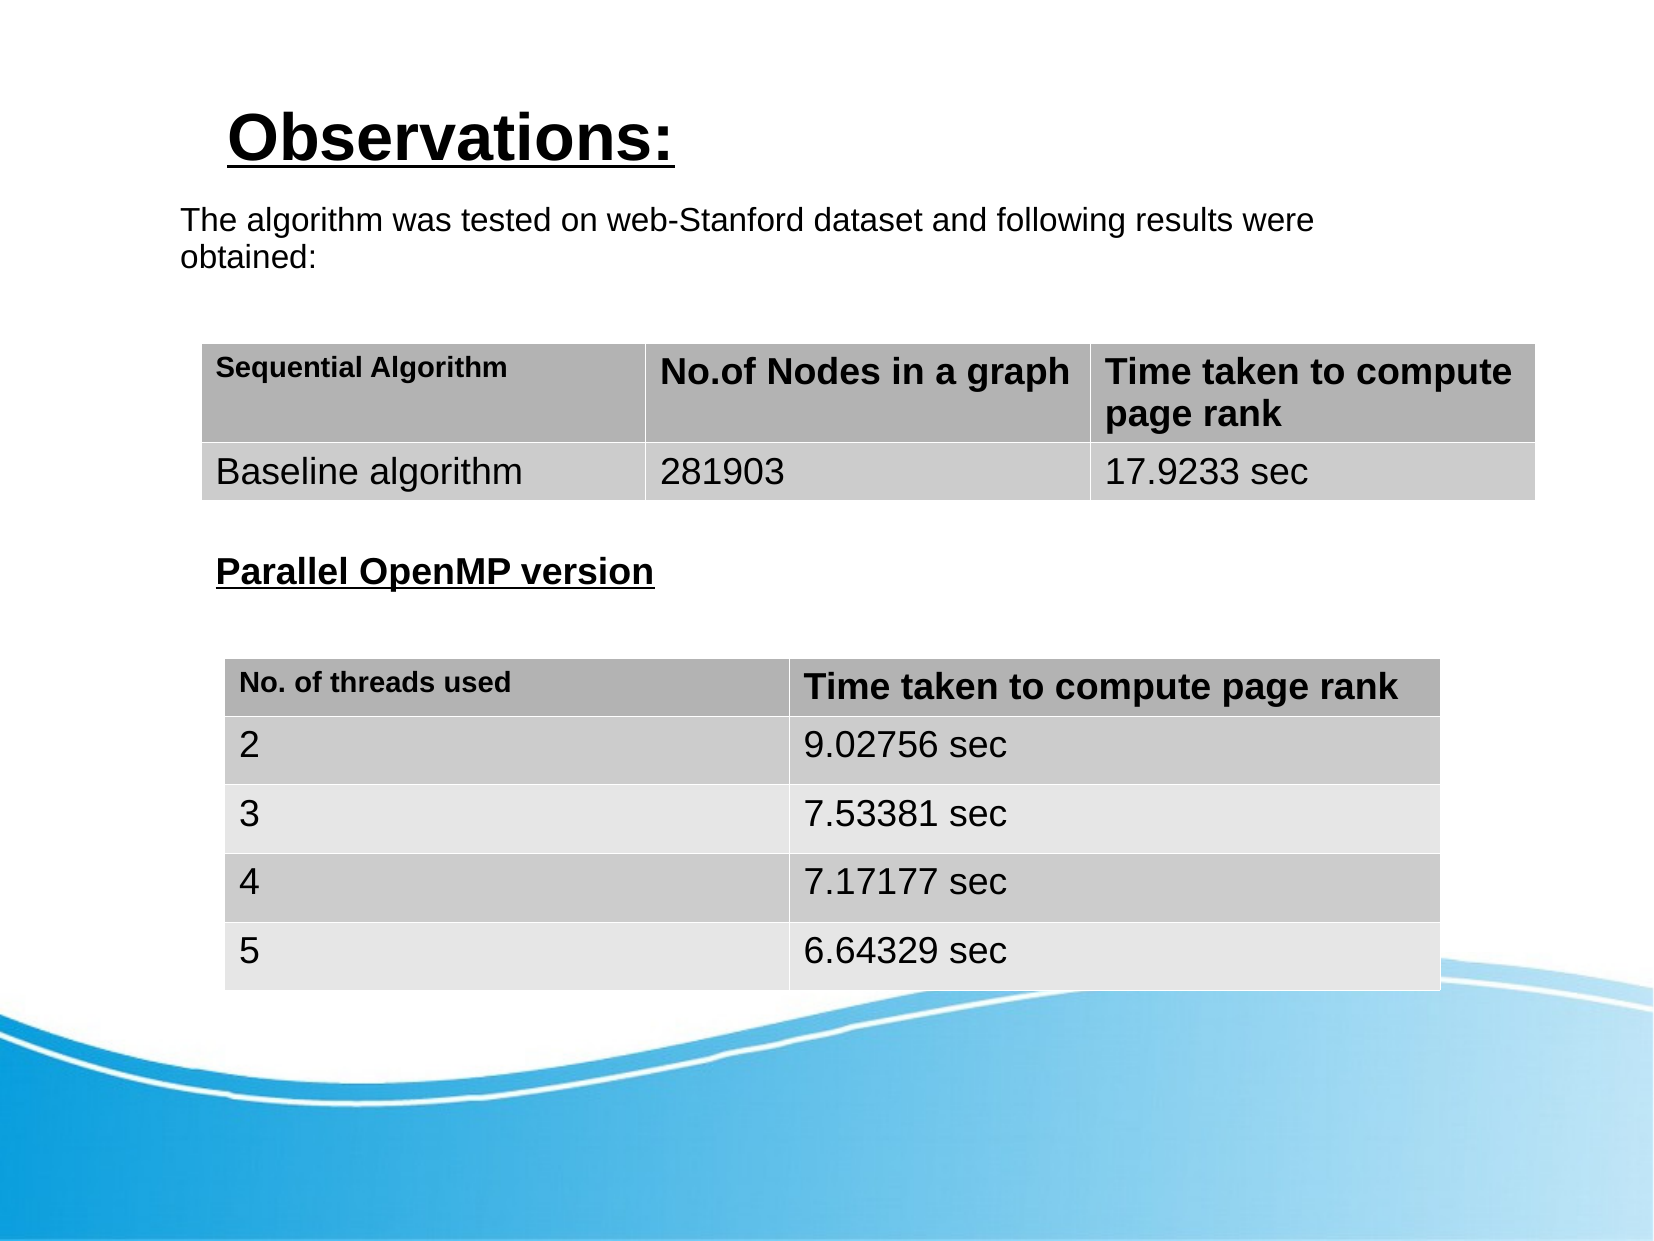

Observations:
The algorithm was tested on web-Stanford dataset and following results were obtained:
| Sequential Algorithm | No.of Nodes in a graph | Time taken to compute page rank |
| --- | --- | --- |
| Baseline algorithm | 281903 | 17.9233 sec |
Parallel OpenMP version
| No. of threads used | Time taken to compute page rank |
| --- | --- |
| 2 | 9.02756 sec |
| 3 | 7.53381 sec |
| 4 | 7.17177 sec |
| 5 | 6.64329 sec |